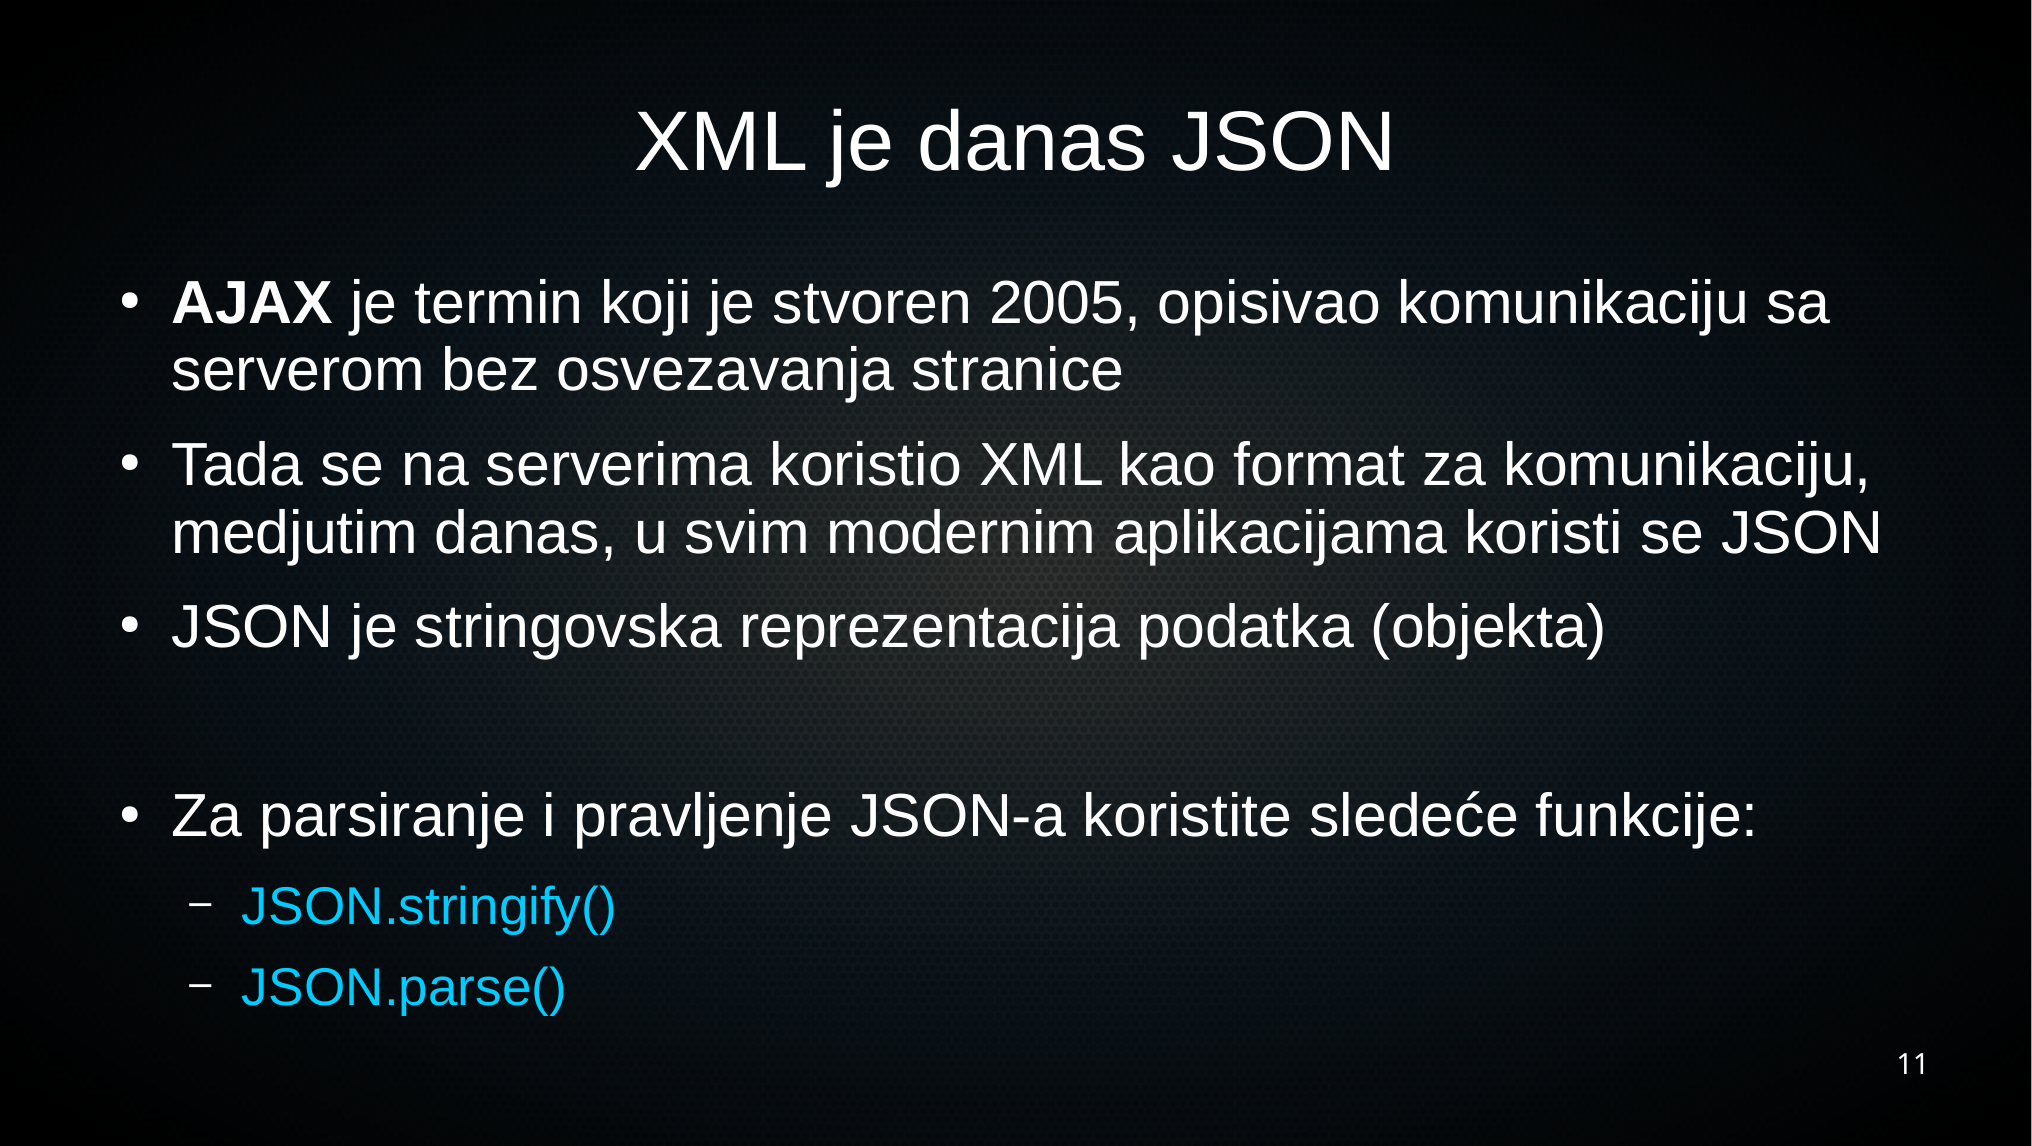

# XML je danas JSON
AJAX je termin koji je stvoren 2005, opisivao komunikaciju sa serverom bez osvezavanja stranice
Tada se na serverima koristio XML kao format za komunikaciju, medjutim danas, u svim modernim aplikacijama koristi se JSON
JSON je stringovska reprezentacija podatka (objekta)
Za parsiranje i pravljenje JSON-a koristite sledeće funkcije:
JSON.stringify()
JSON.parse()
11